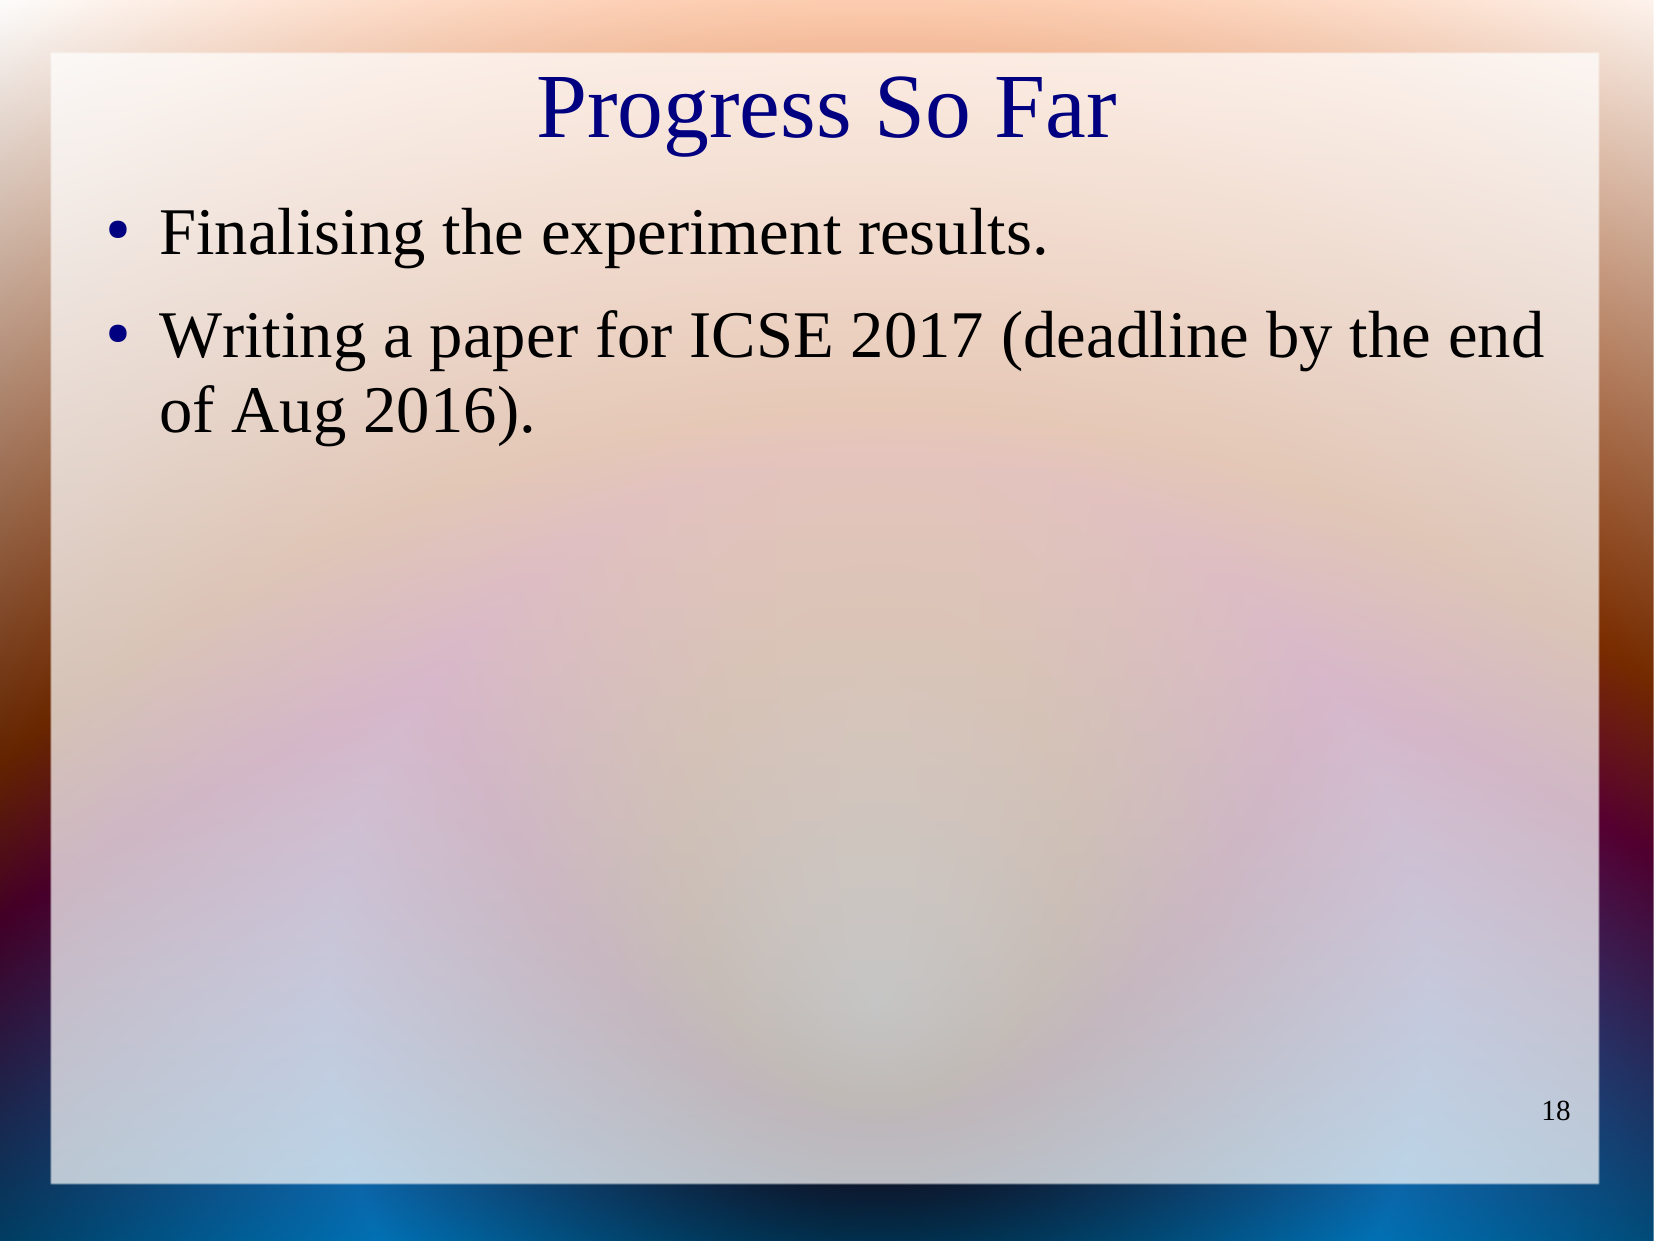

# Progress So Far
Finalising the experiment results.
Writing a paper for ICSE 2017 (deadline by the end of Aug 2016).
18